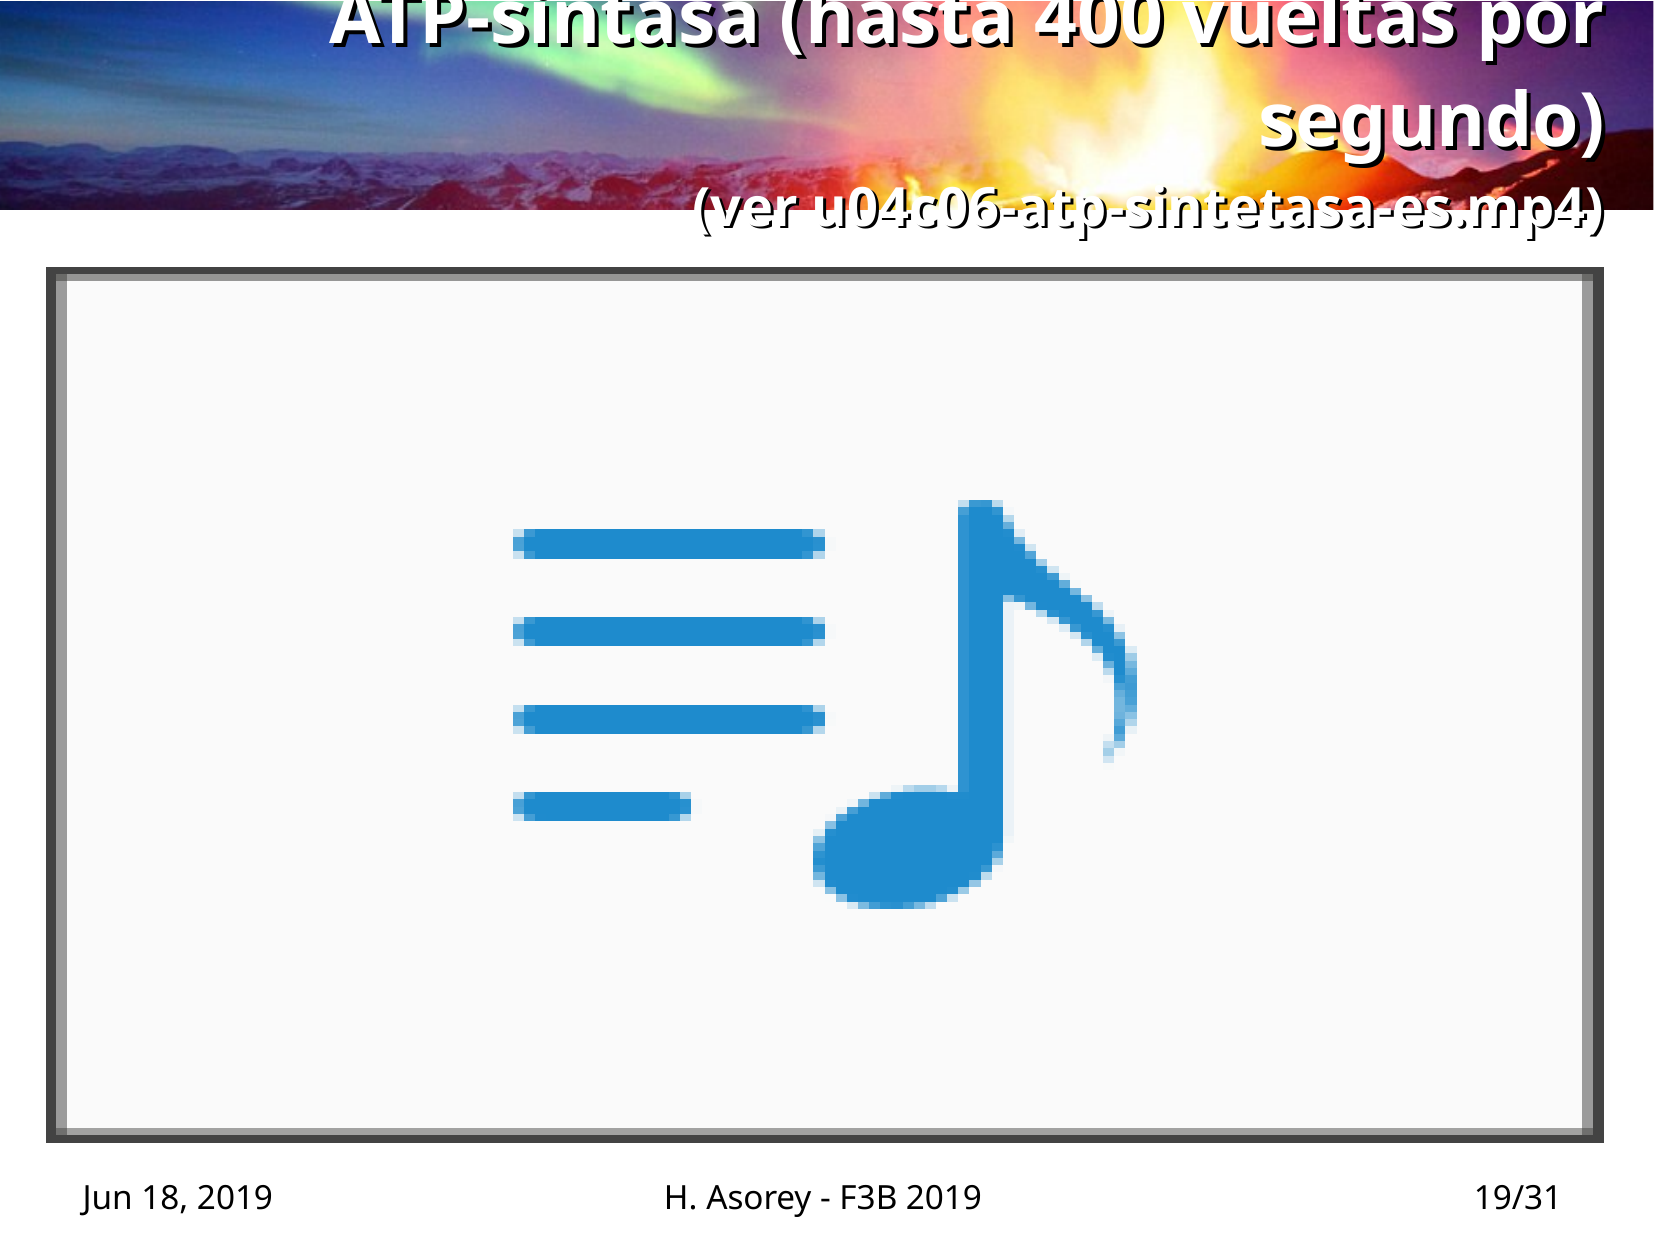

# ATP-sintasa (hasta 400 vueltas por segundo) (ver u04c06-atp-sintetasa-es.mp4)
Jun 18, 2019
H. Asorey - F3B 2019
19